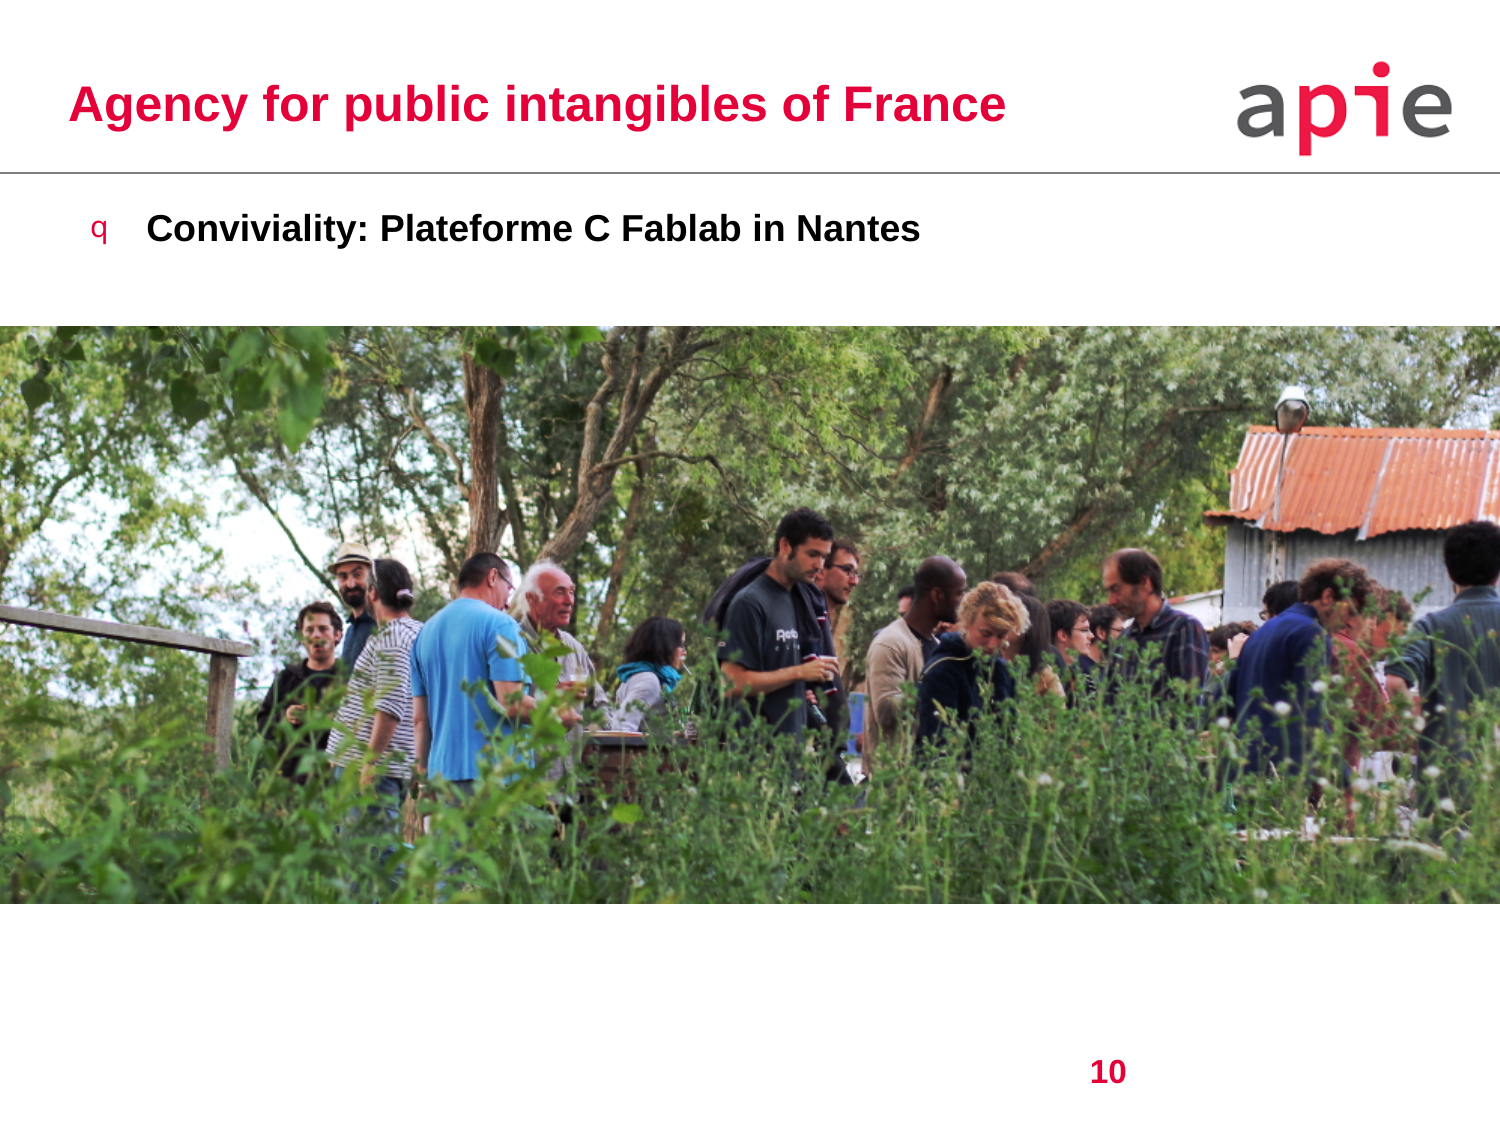

Agency for public intangibles of France
# Conviviality: Plateforme C Fablab in Nantes